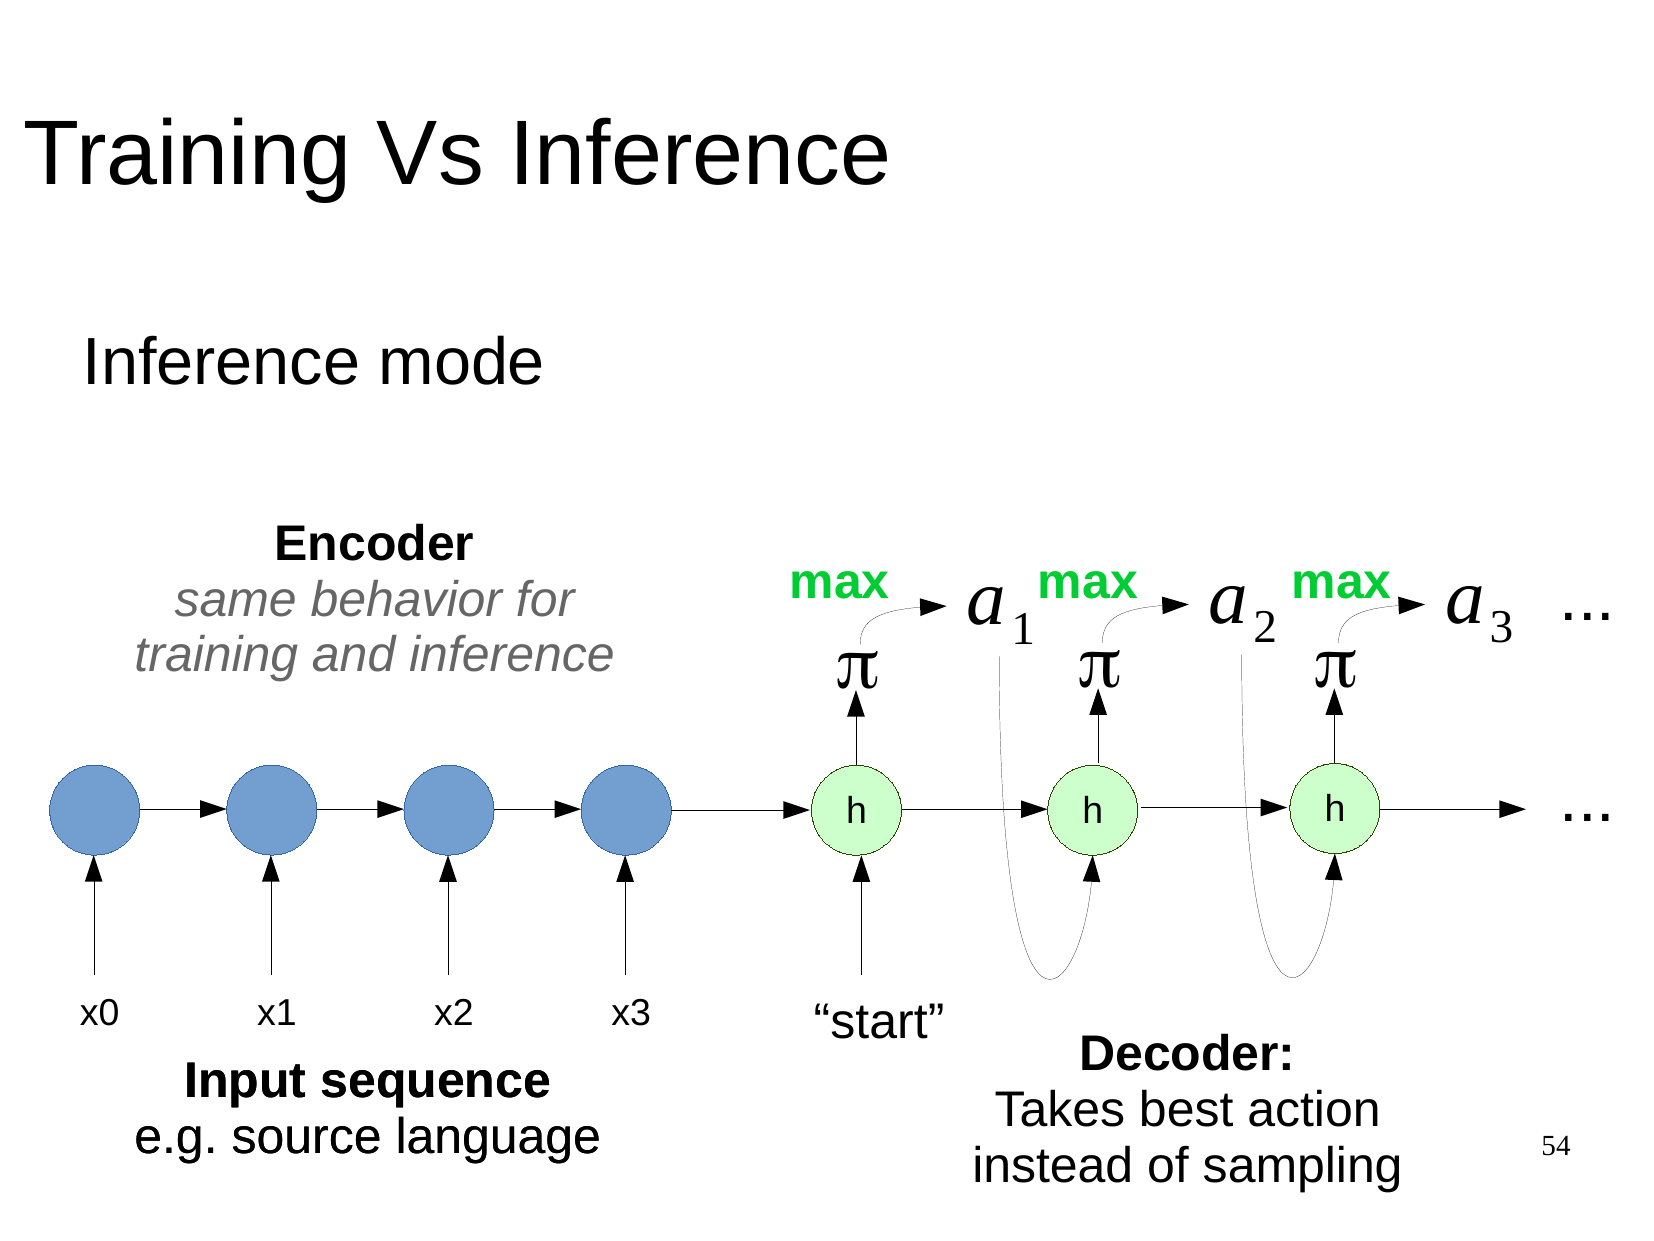

# Training Vs Inference
Inference mode
Encoder
same behavior for
training and inference
max
max
max
...
...
h
h
h
x0
x1
x2
x3
“start”
Decoder:
Takes best action
instead of sampling
Input sequence
e.g. source language
Input sequence
e.g. source language
54